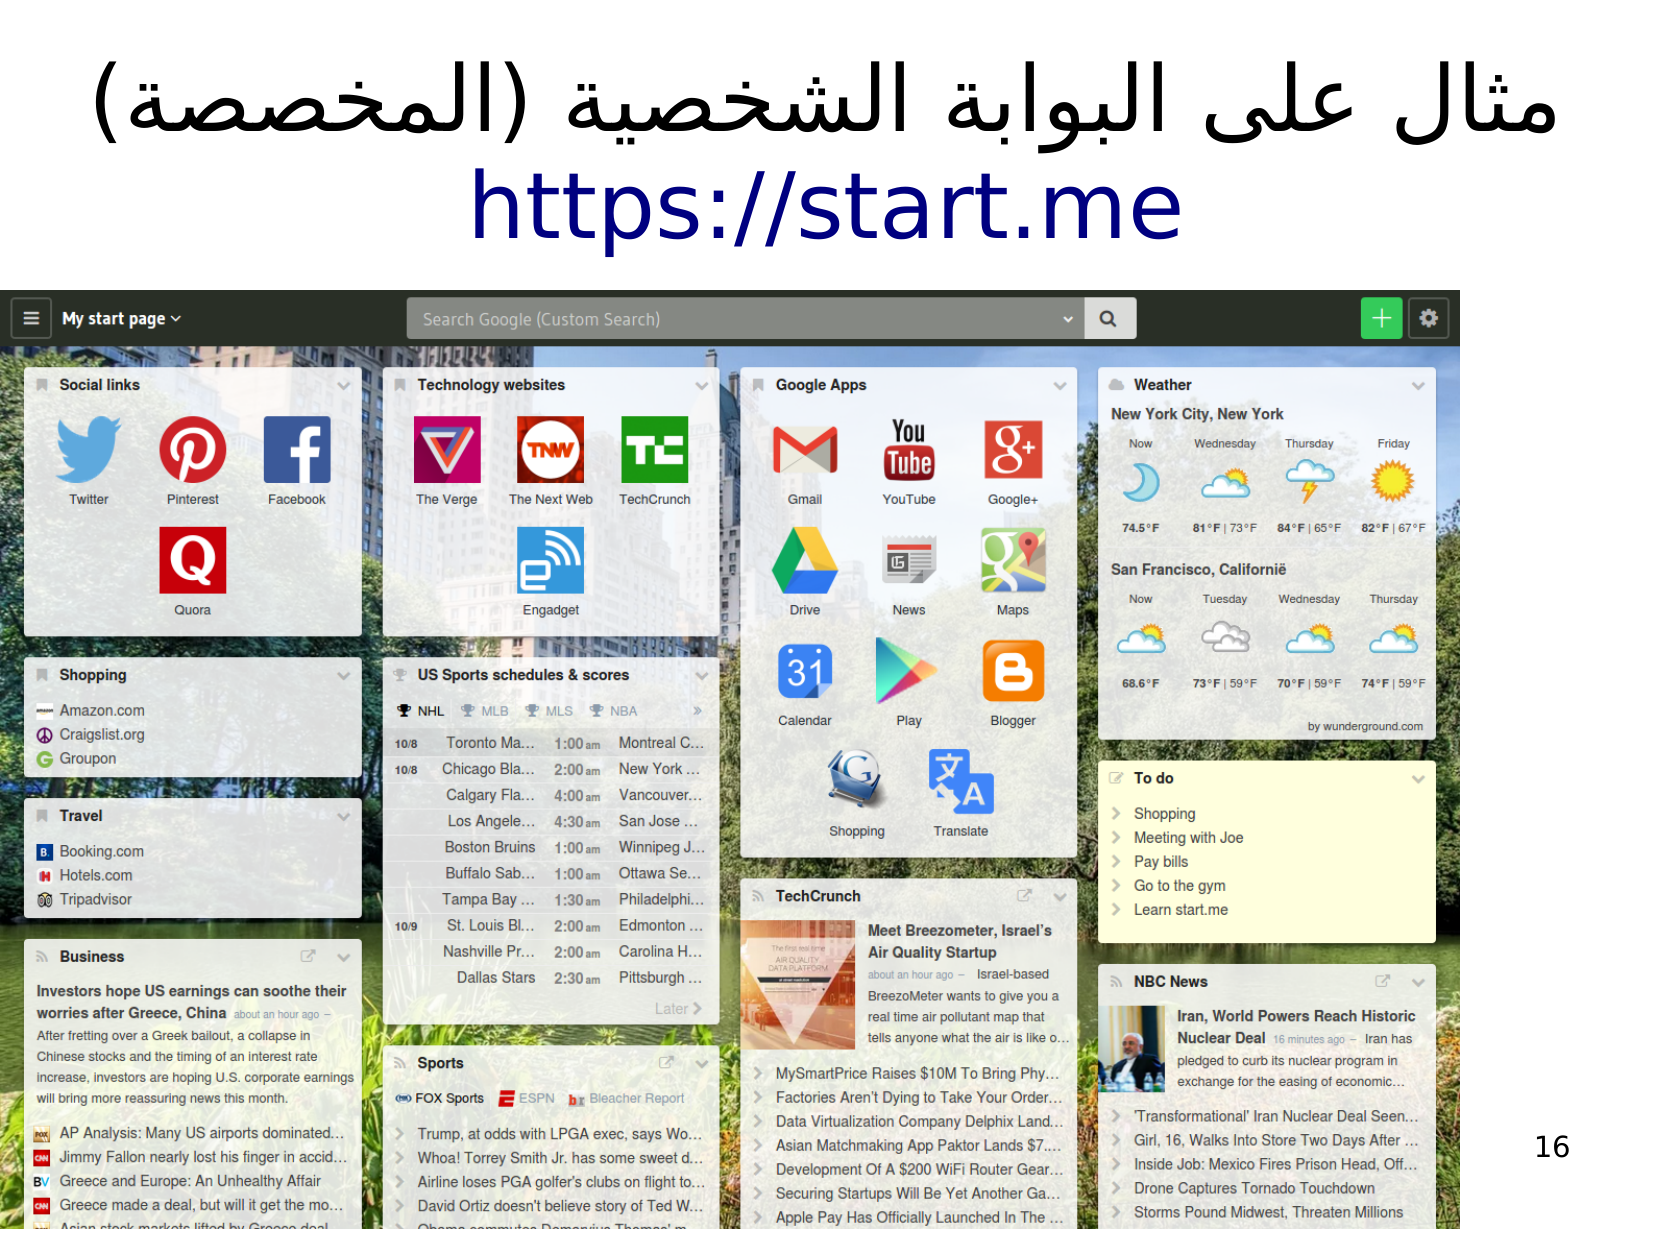

# مثال على البوابة الشخصية (المخصصة) https://start.me
16